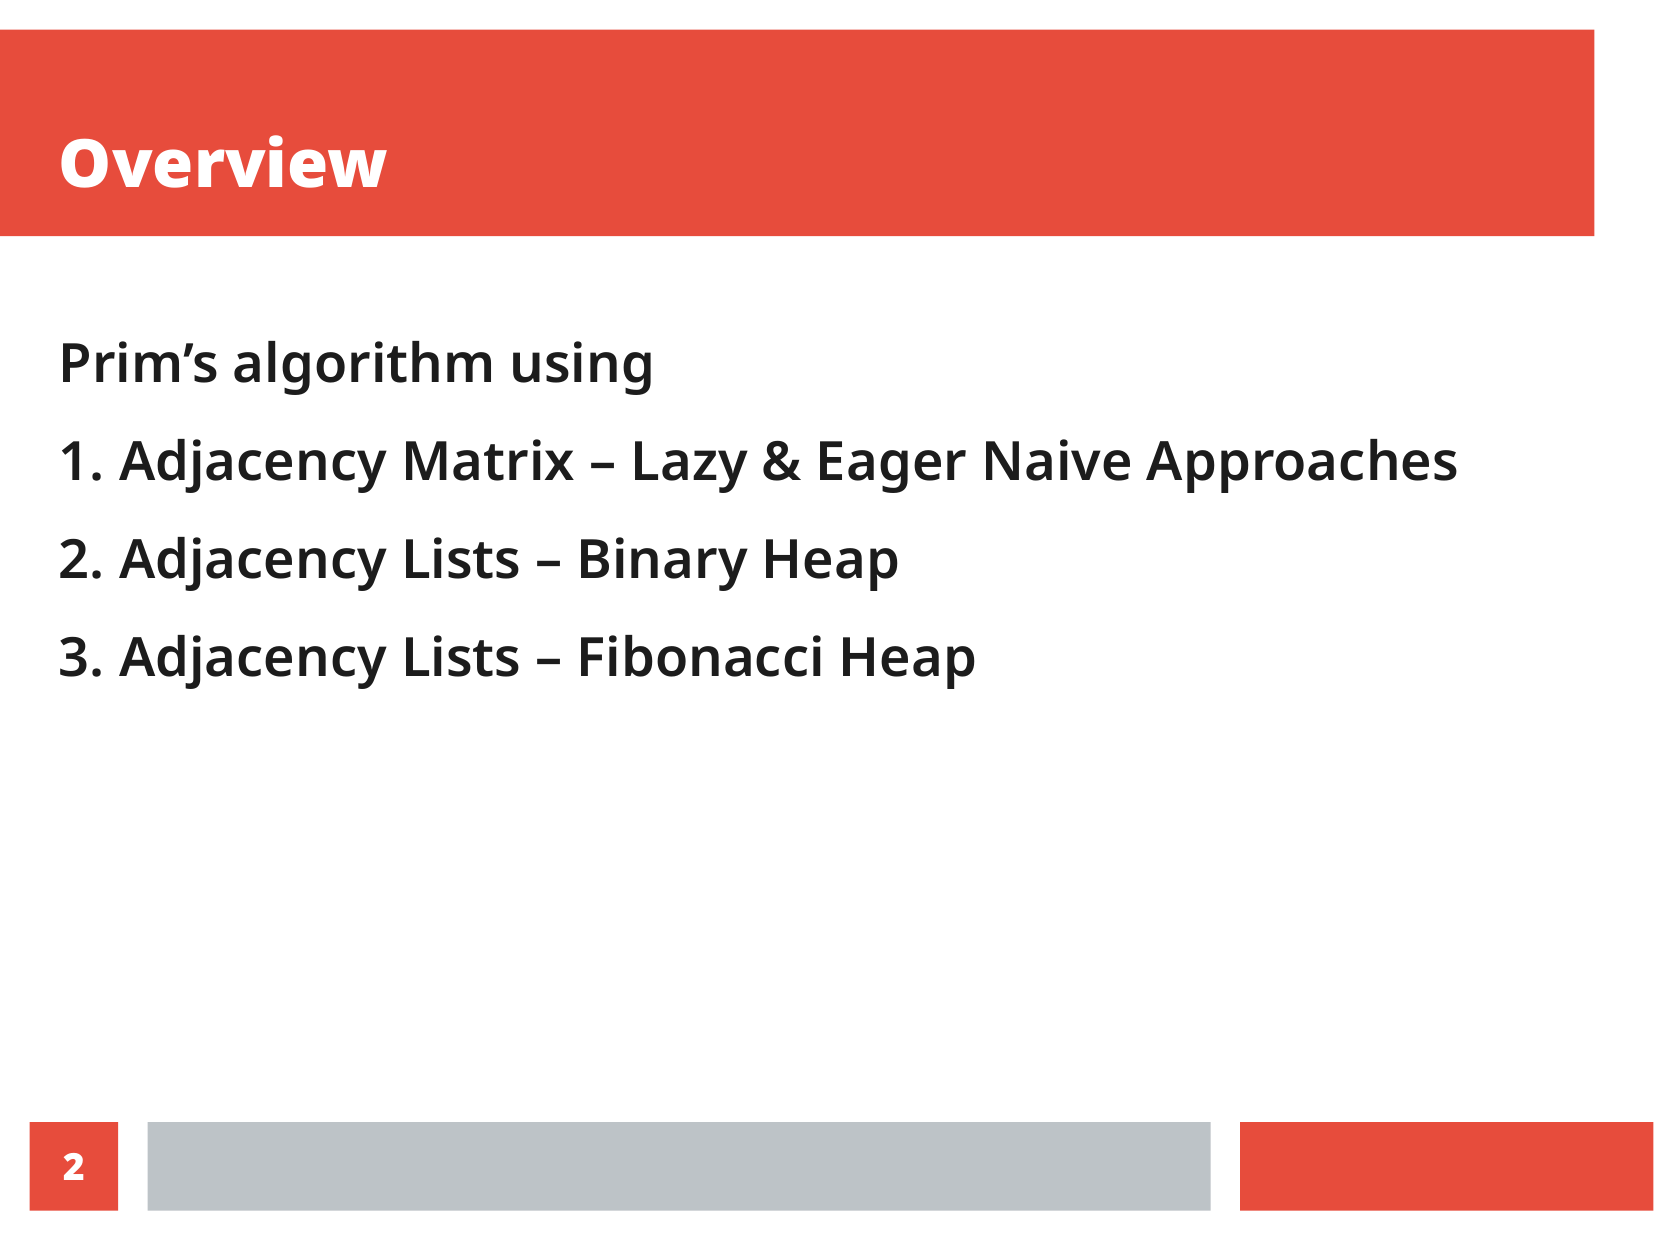

# Overview
Prim’s algorithm using
1. Adjacency Matrix – Lazy & Eager Naive Approaches
2. Adjacency Lists – Binary Heap
3. Adjacency Lists – Fibonacci Heap
2